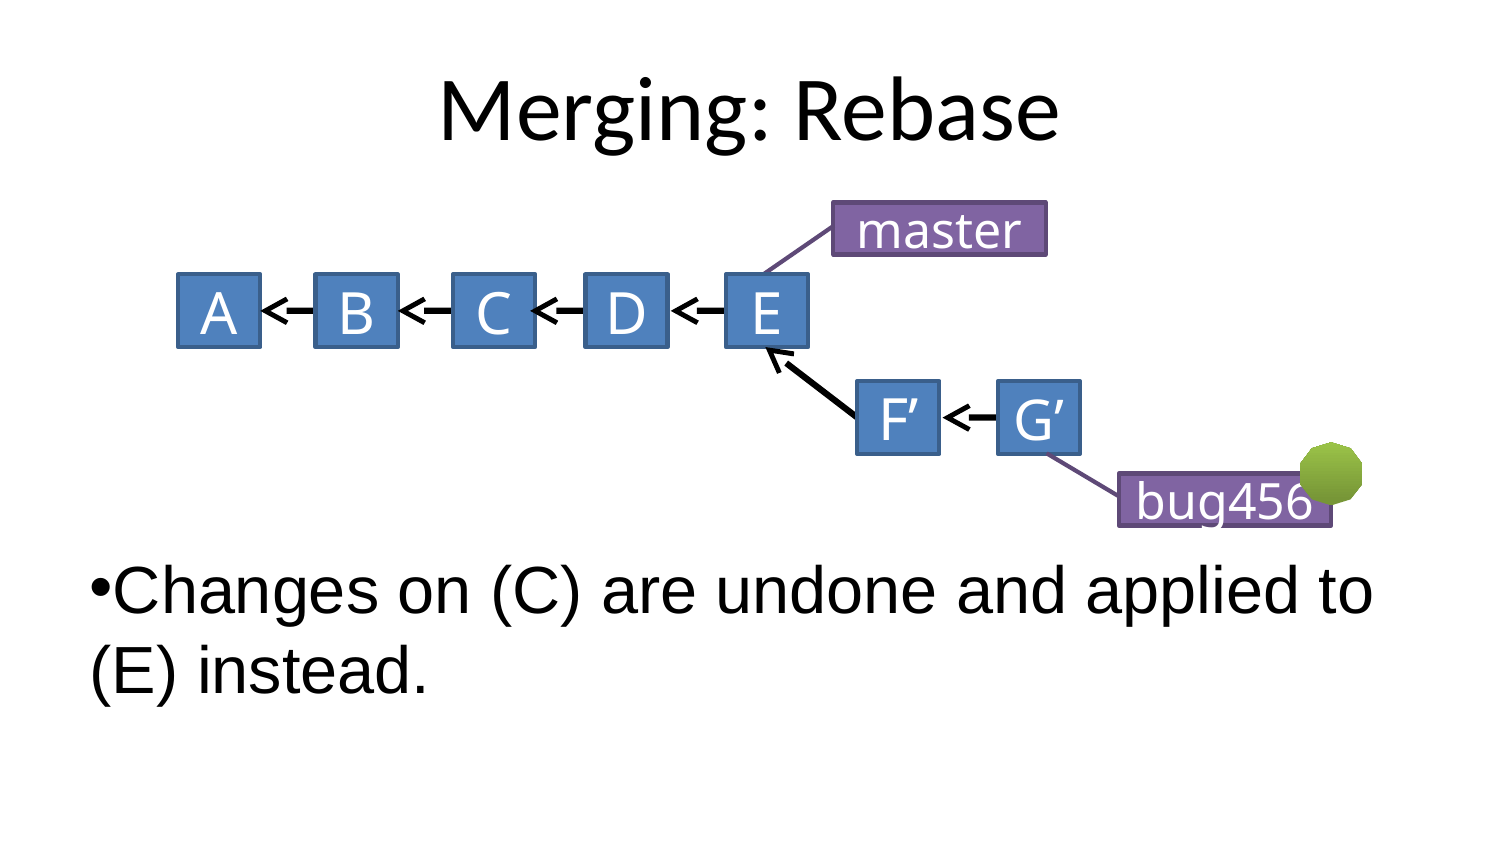

Merging: Rebase
master
A
B
C
D
E
F’
G’
bug456
Changes on (C) are undone and applied to (E) instead.